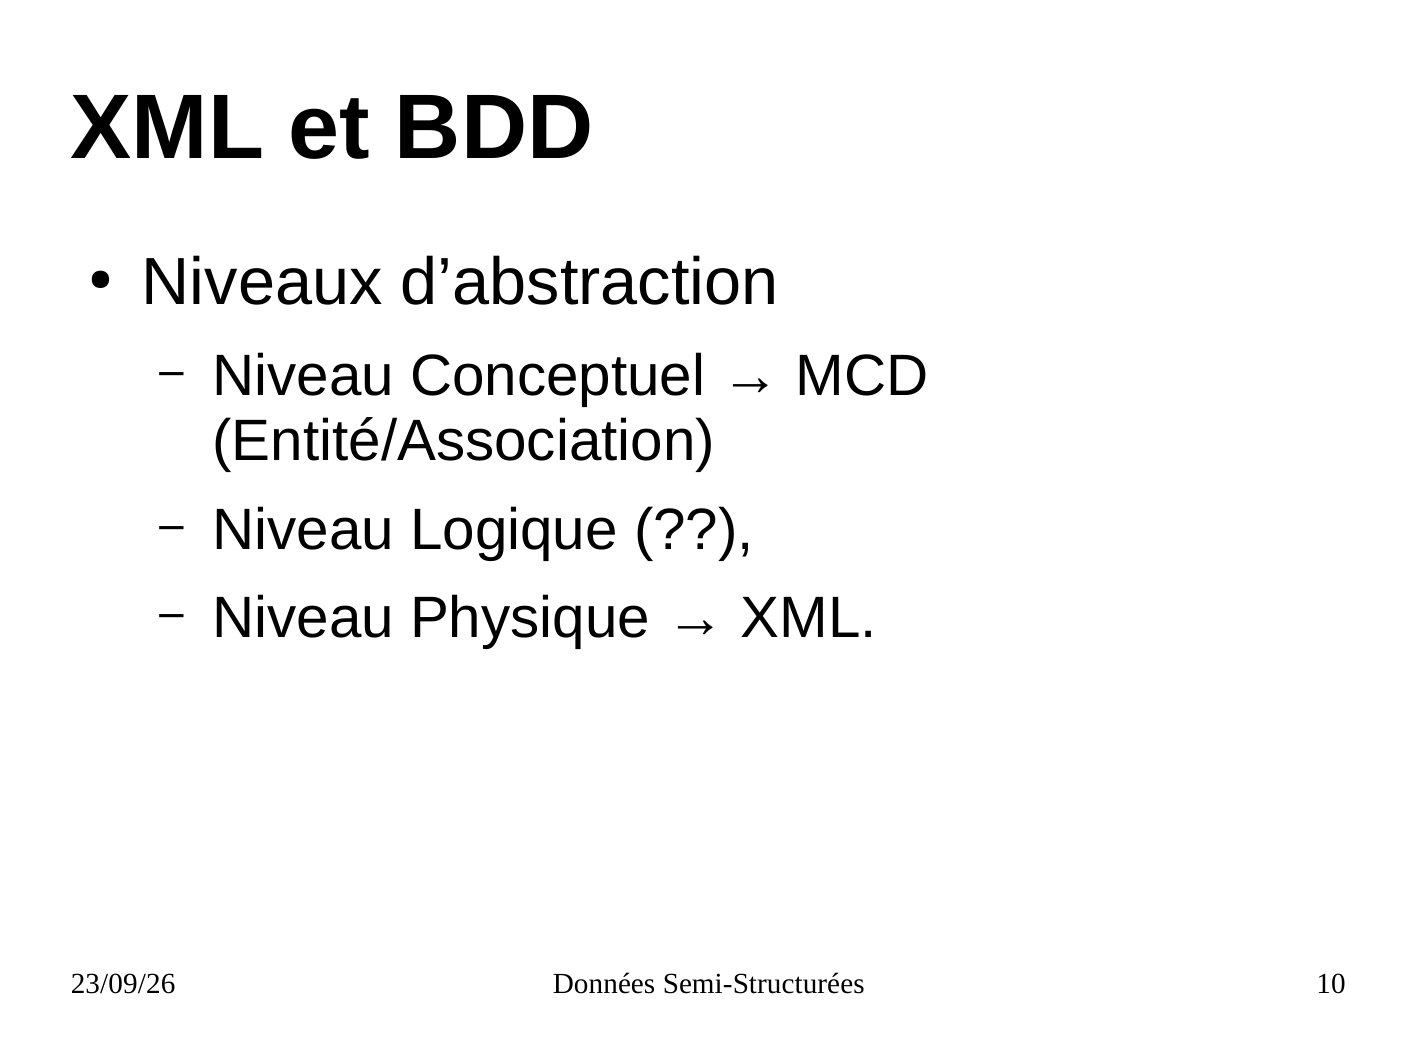

# XML et BDD
Niveaux d’abstraction
Niveau Conceptuel → MCD (Entité/Association)
Niveau Logique (??),
Niveau Physique → XML.
Données Semi-Structurées
10